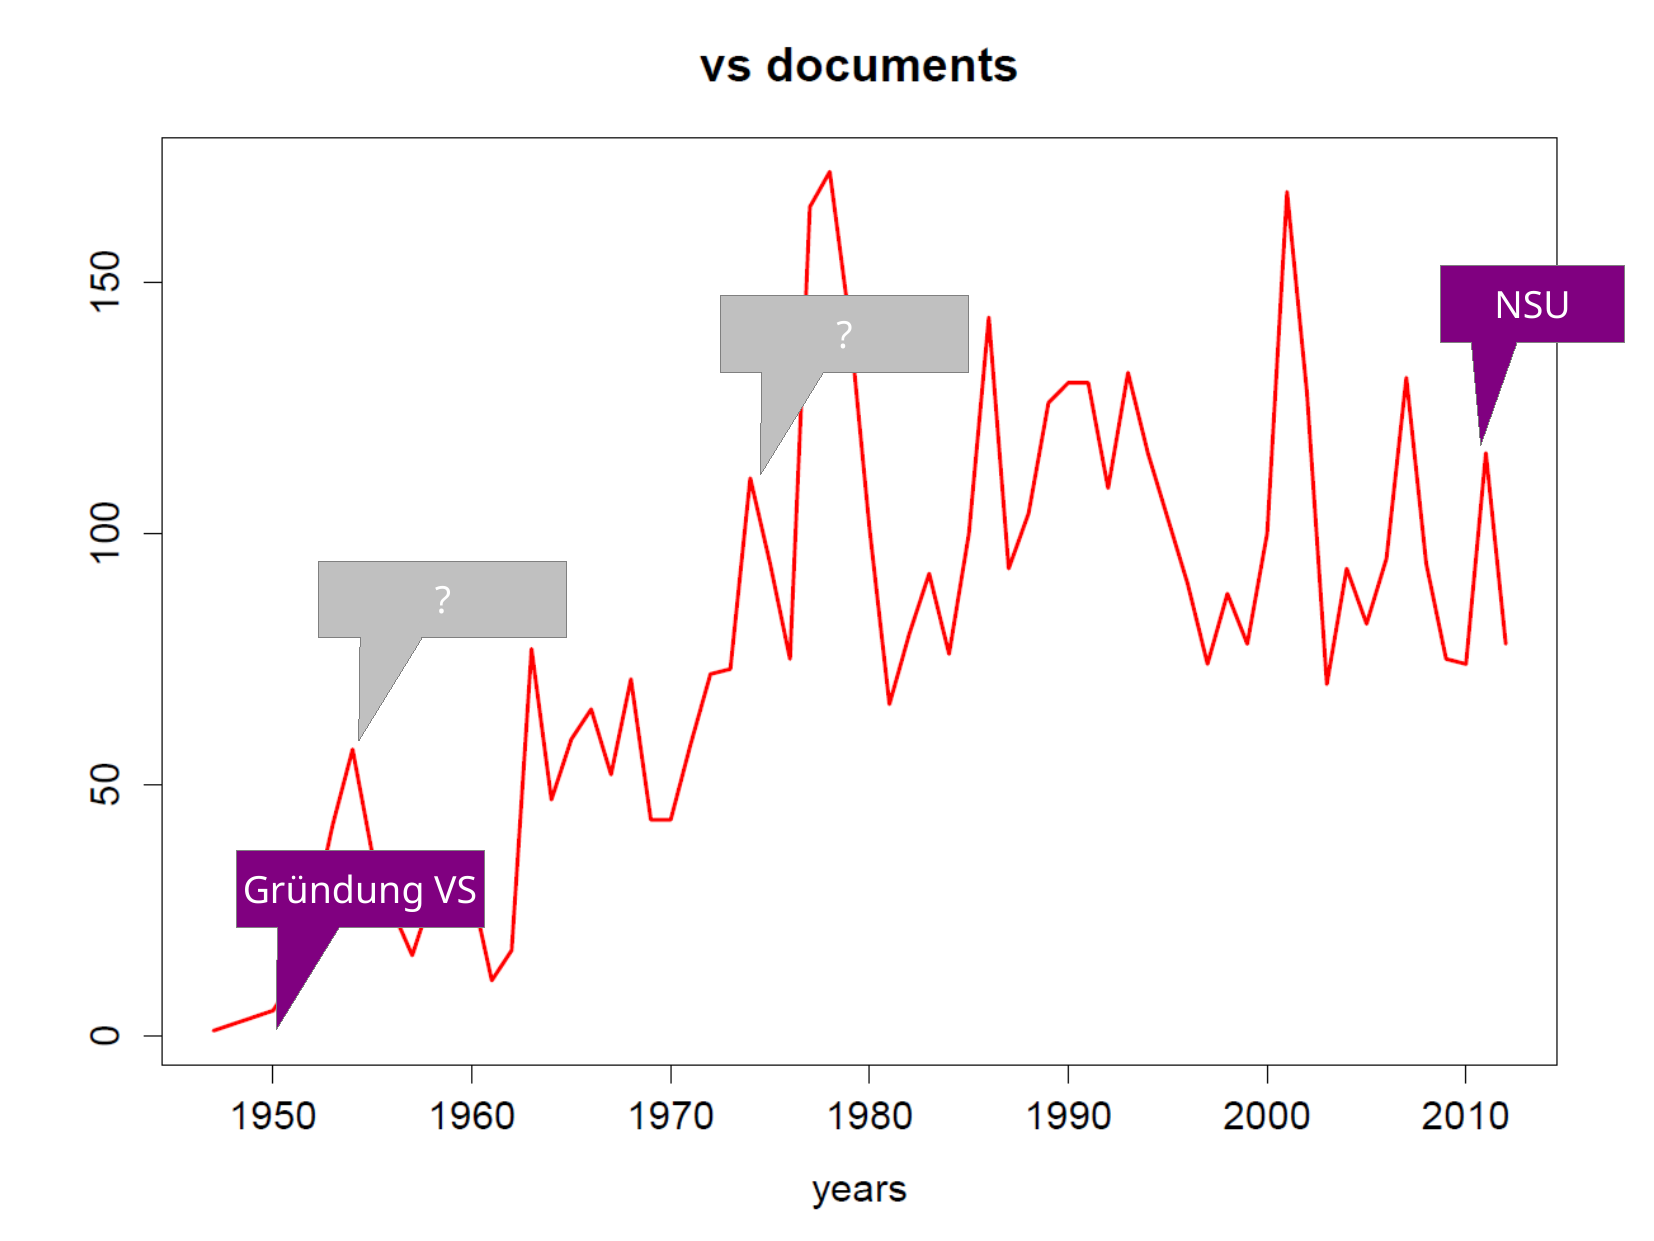

#
NSU
?
?
Gründung VS
10